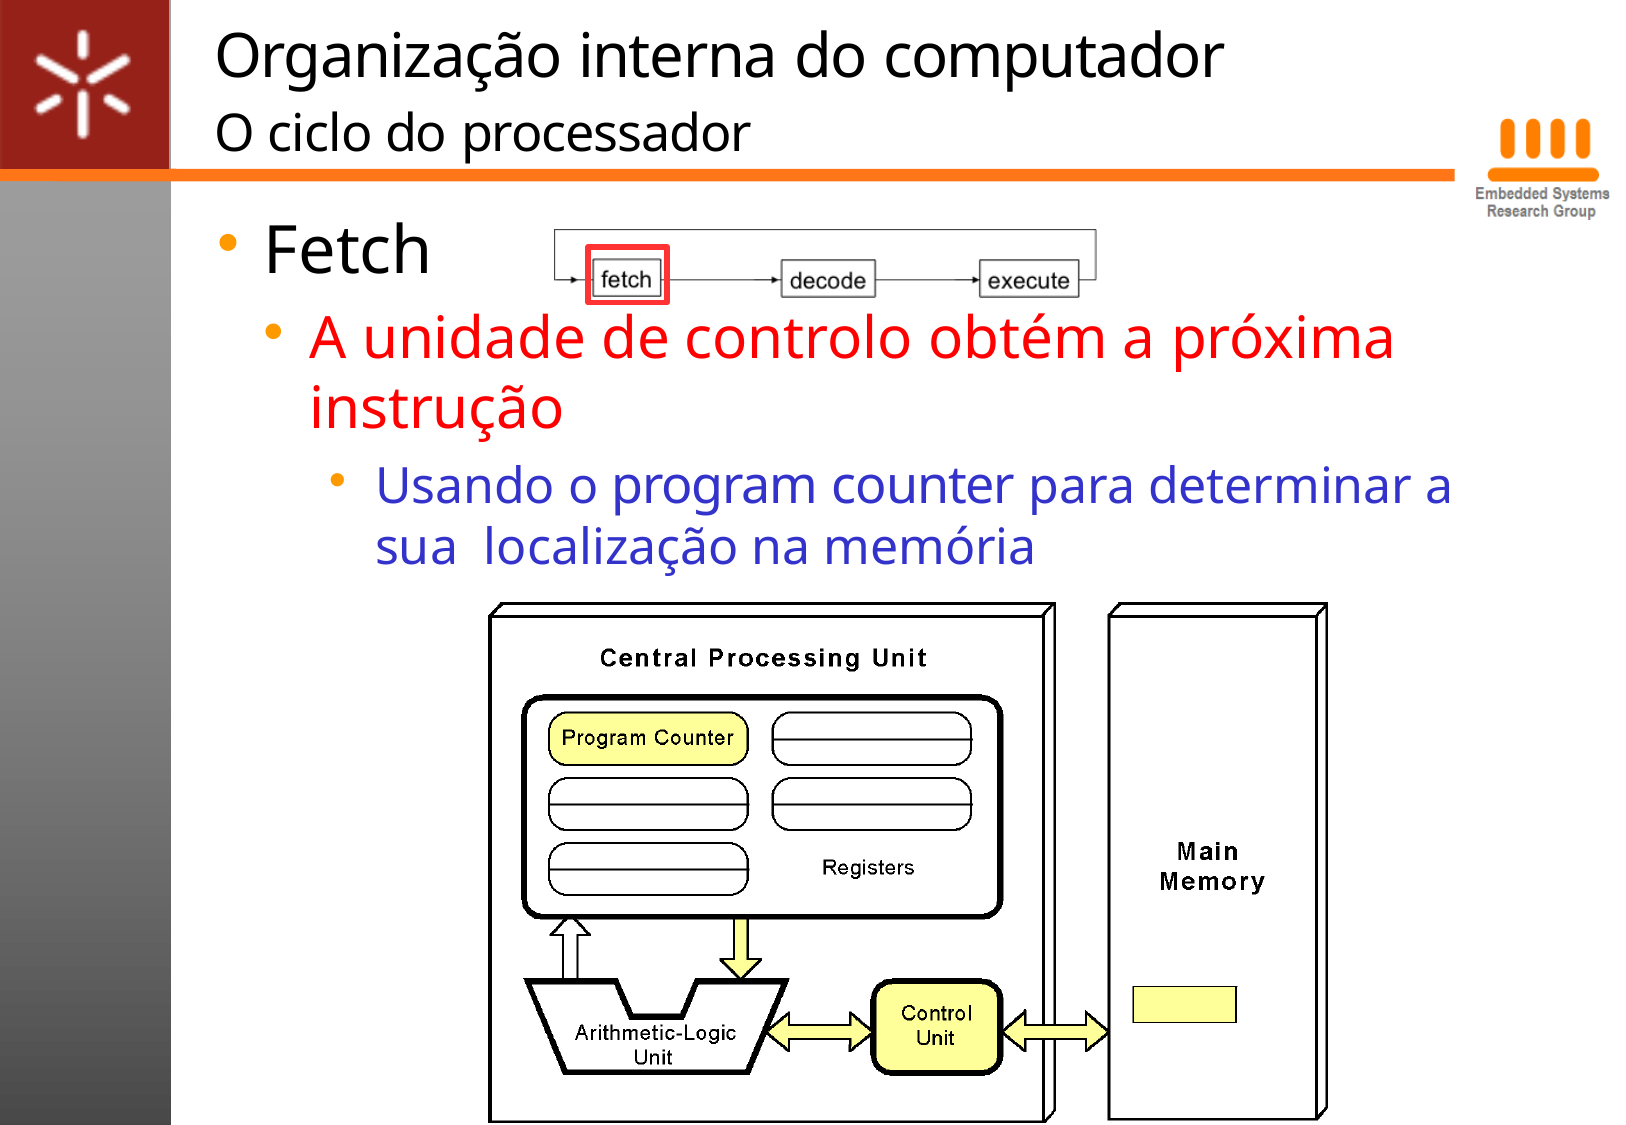

# Organização interna do computador O ciclo do processador
Fetch
A unidade de controlo obtém a próxima instrução
Usando o program counter para determinar a sua localização na memória